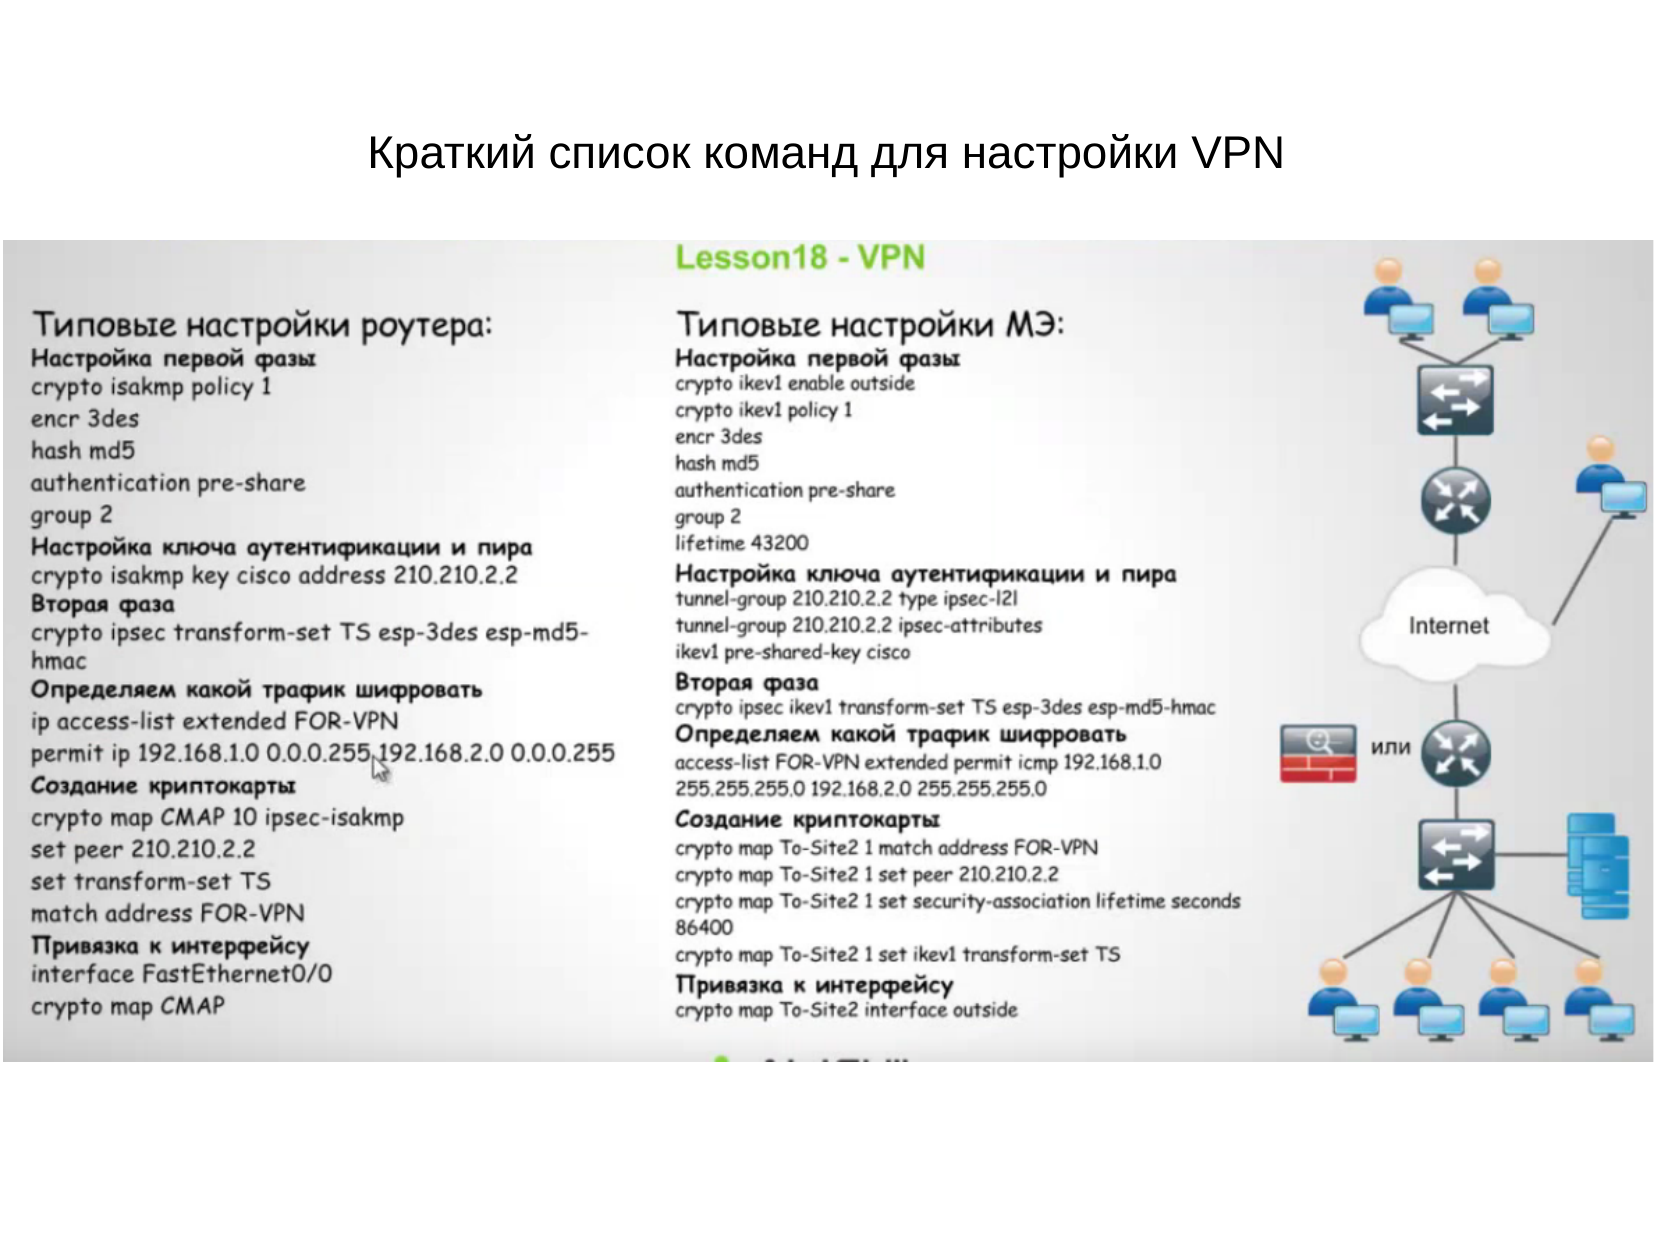

# Краткий список команд для настройки VPN